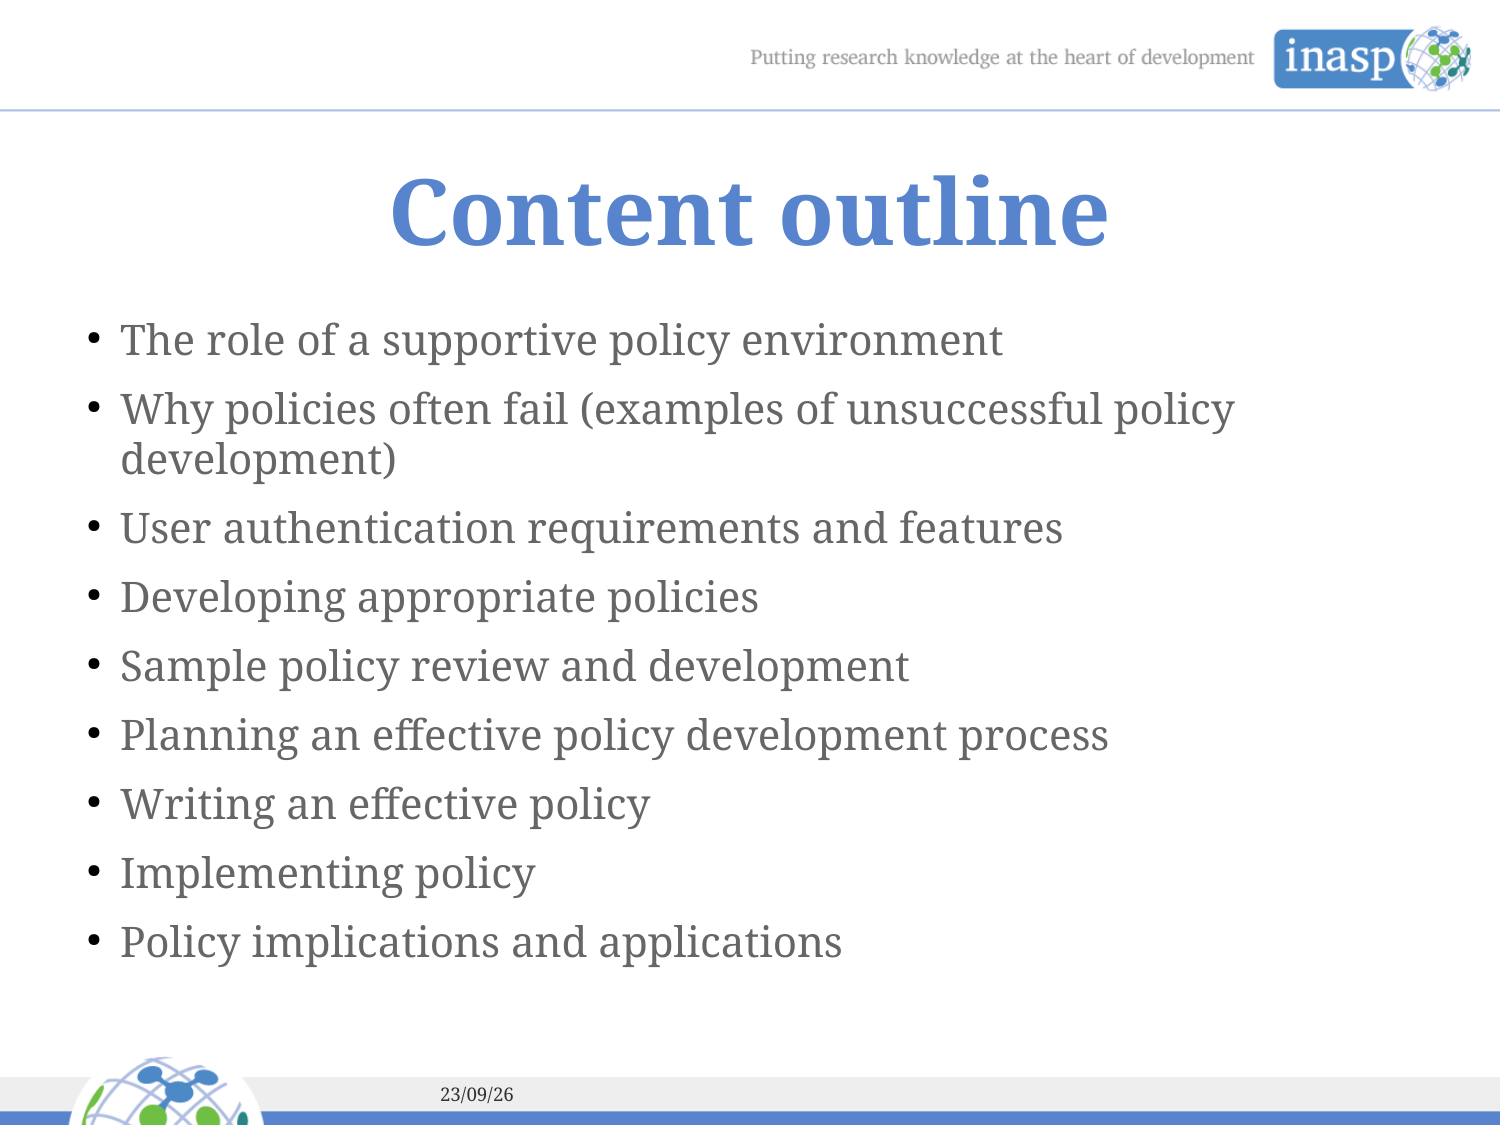

# Content outline
The role of a supportive policy environment
Why policies often fail (examples of unsuccessful policy development)
User authentication requirements and features
Developing appropriate policies
Sample policy review and development
Planning an effective policy development process
Writing an effective policy
Implementing policy
Policy implications and applications